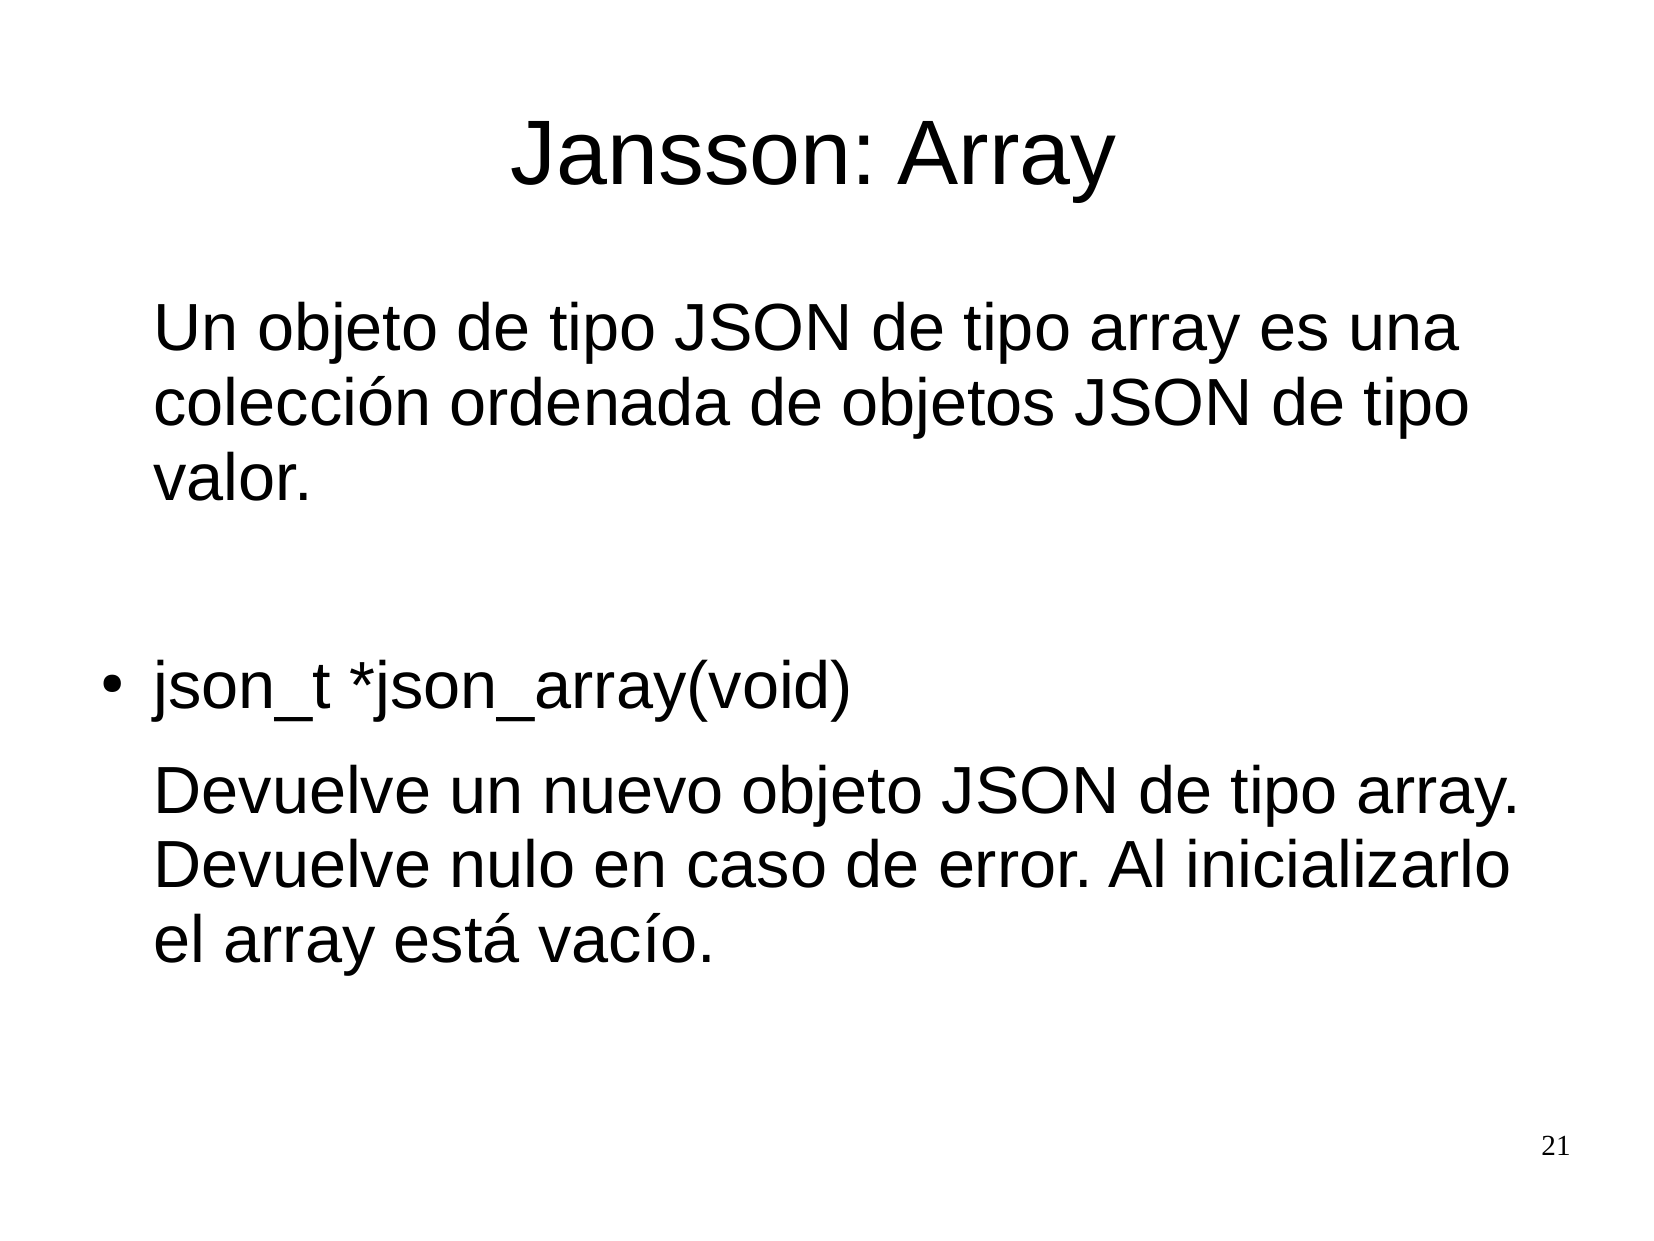

# Jansson: Array
Un objeto de tipo JSON de tipo array es una colección ordenada de objetos JSON de tipo valor.
json_t *json_array(void)
Devuelve un nuevo objeto JSON de tipo array. Devuelve nulo en caso de error. Al inicializarlo el array está vacío.
21